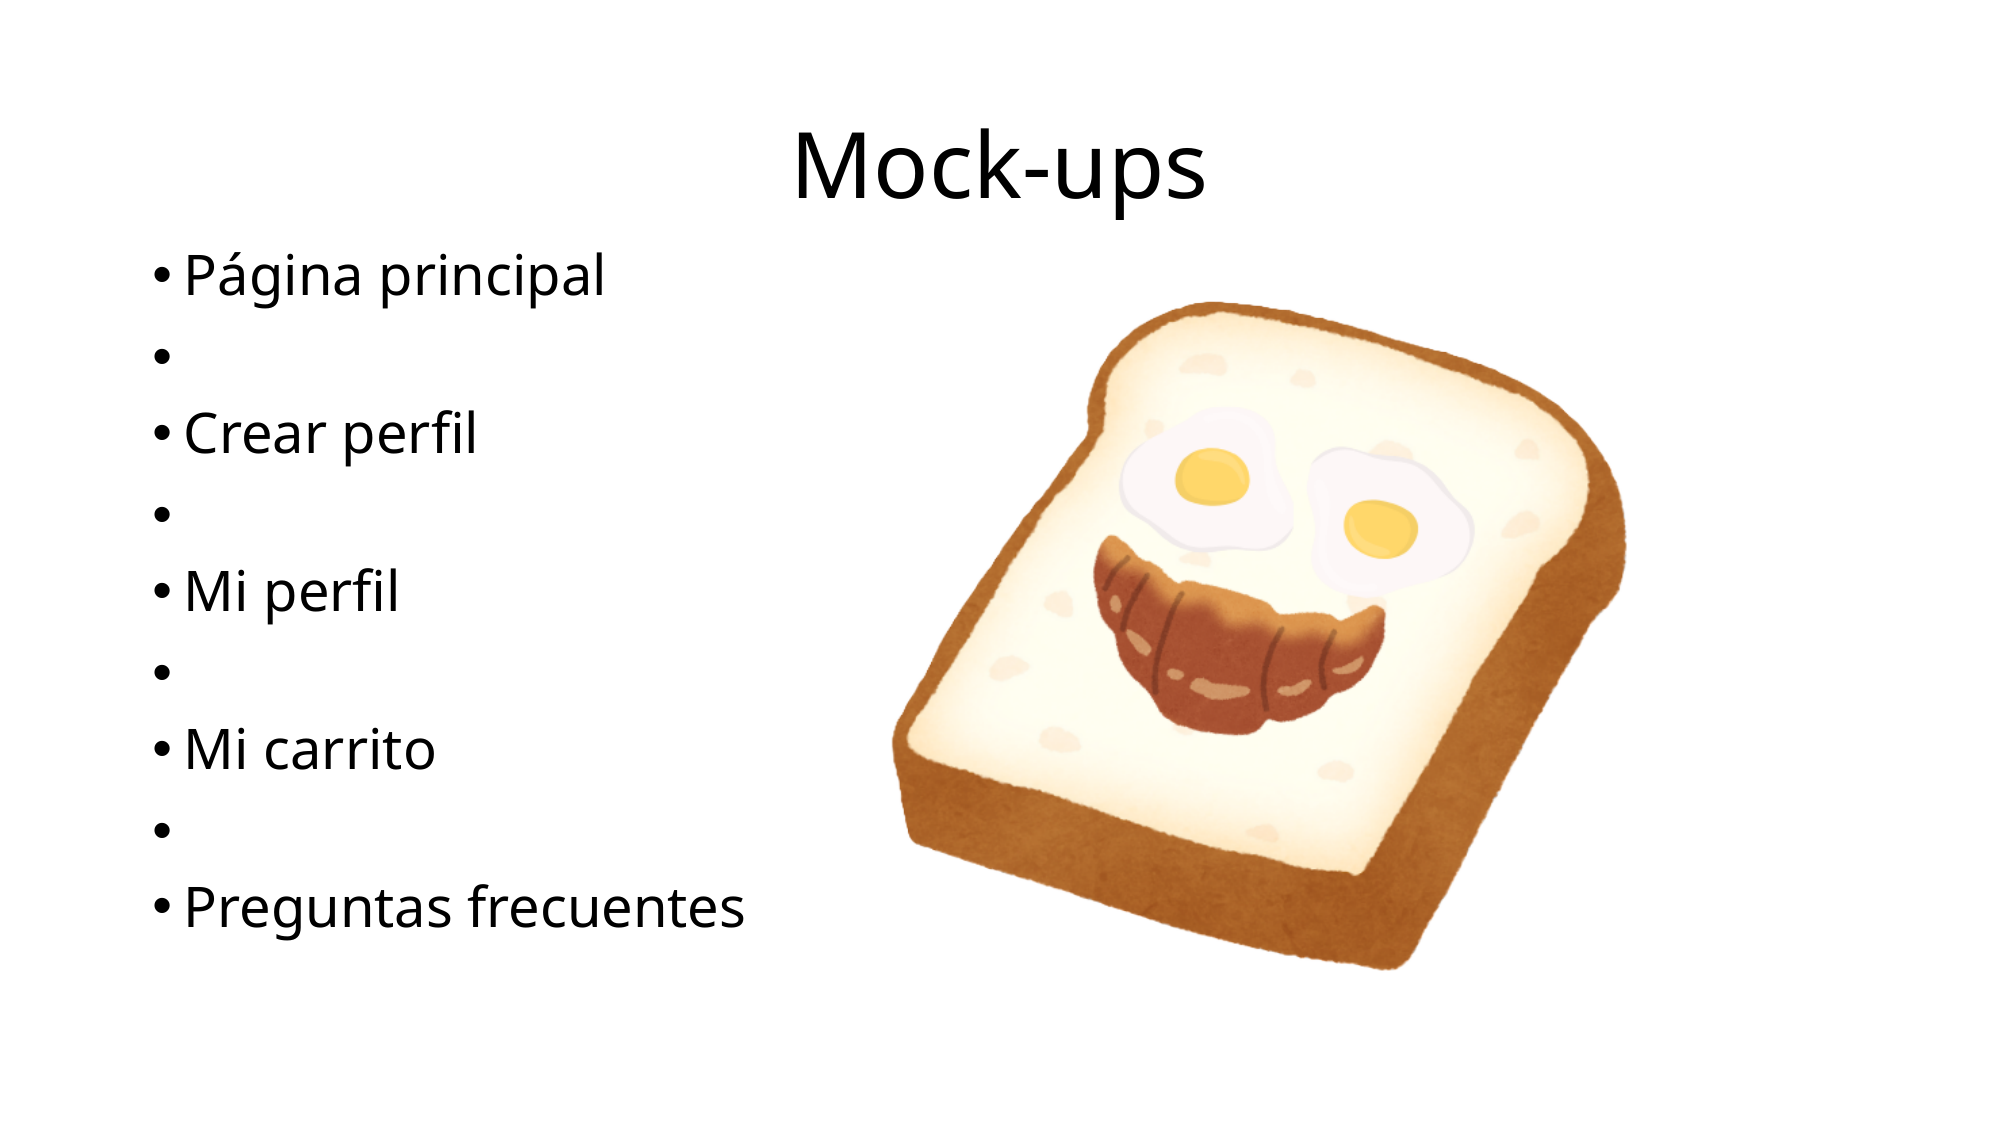

# Mock-ups
Página principal
Crear perfil
Mi perfil
Mi carrito
Preguntas frecuentes